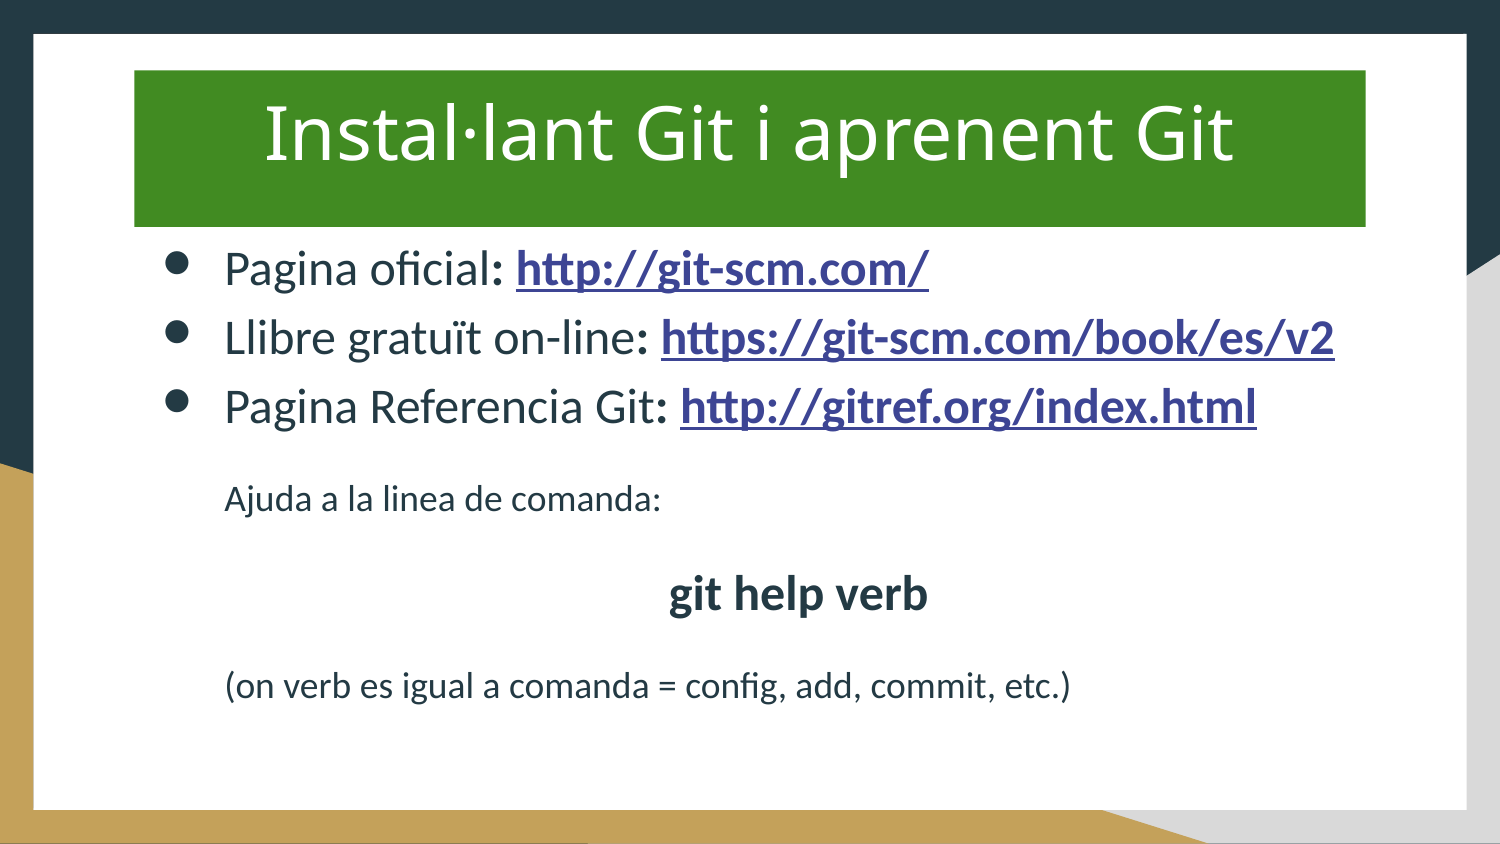

# Instal·lant Git i aprenent Git
Pagina oficial: http://git-scm.com/
Llibre gratuït on-line: https://git-scm.com/book/es/v2
Pagina Referencia Git: http://gitref.org/index.html
Ajuda a la linea de comanda:
 git help verb
(on verb es igual a comanda = config, add, commit, etc.)